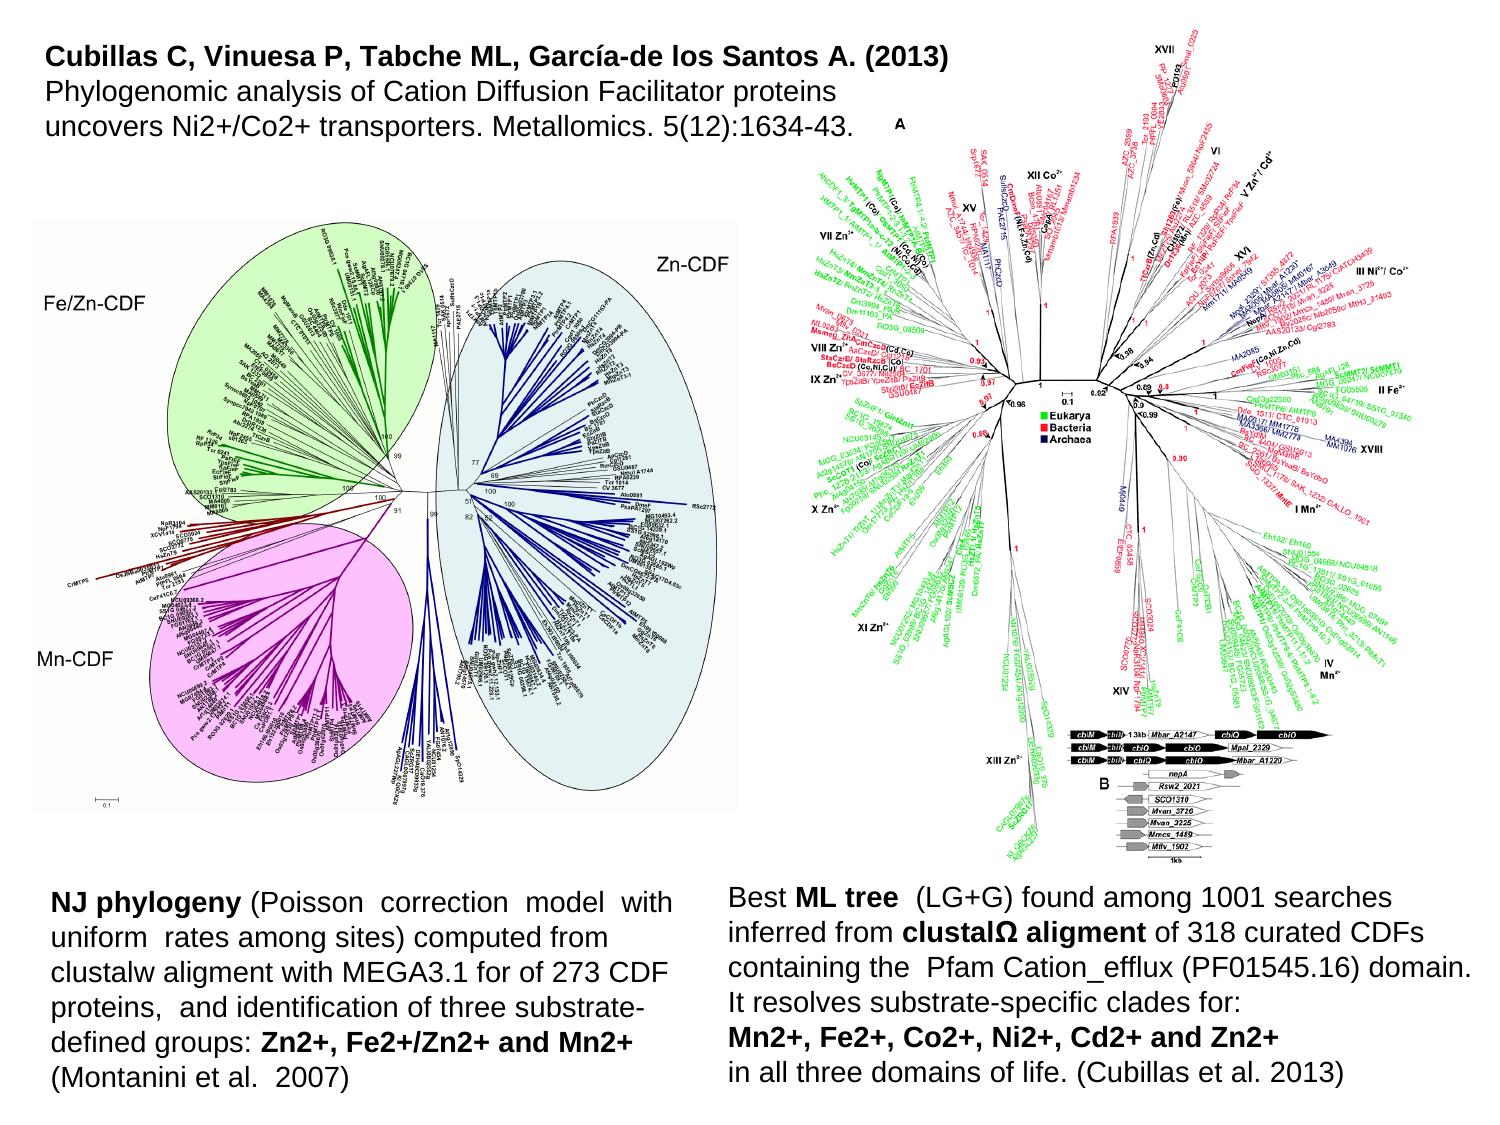

Cubillas C, Vinuesa P, Tabche ML, García-de los Santos A. (2013)
Phylogenomic analysis of Cation Diffusion Facilitator proteins
uncovers Ni2+/Co2+ transporters. Metallomics. 5(12):1634-43.
Best ML tree (LG+G) found among 1001 searches
inferred from clustalΩ aligment of 318 curated CDFs
containing the Pfam Cation_efflux (PF01545.16) domain.
It resolves substrate-specific clades for:
Mn2+, Fe2+, Co2+, Ni2+, Cd2+ and Zn2+
in all three domains of life. (Cubillas et al. 2013)
NJ phylogeny (Poisson correction model with uniform rates among sites) computed from clustalw aligment with MEGA3.1 for of 273 CDF proteins, and identification of three substrate-defined groups: Zn2+, Fe2+/Zn2+ and Mn2+
(Montanini et al. 2007)